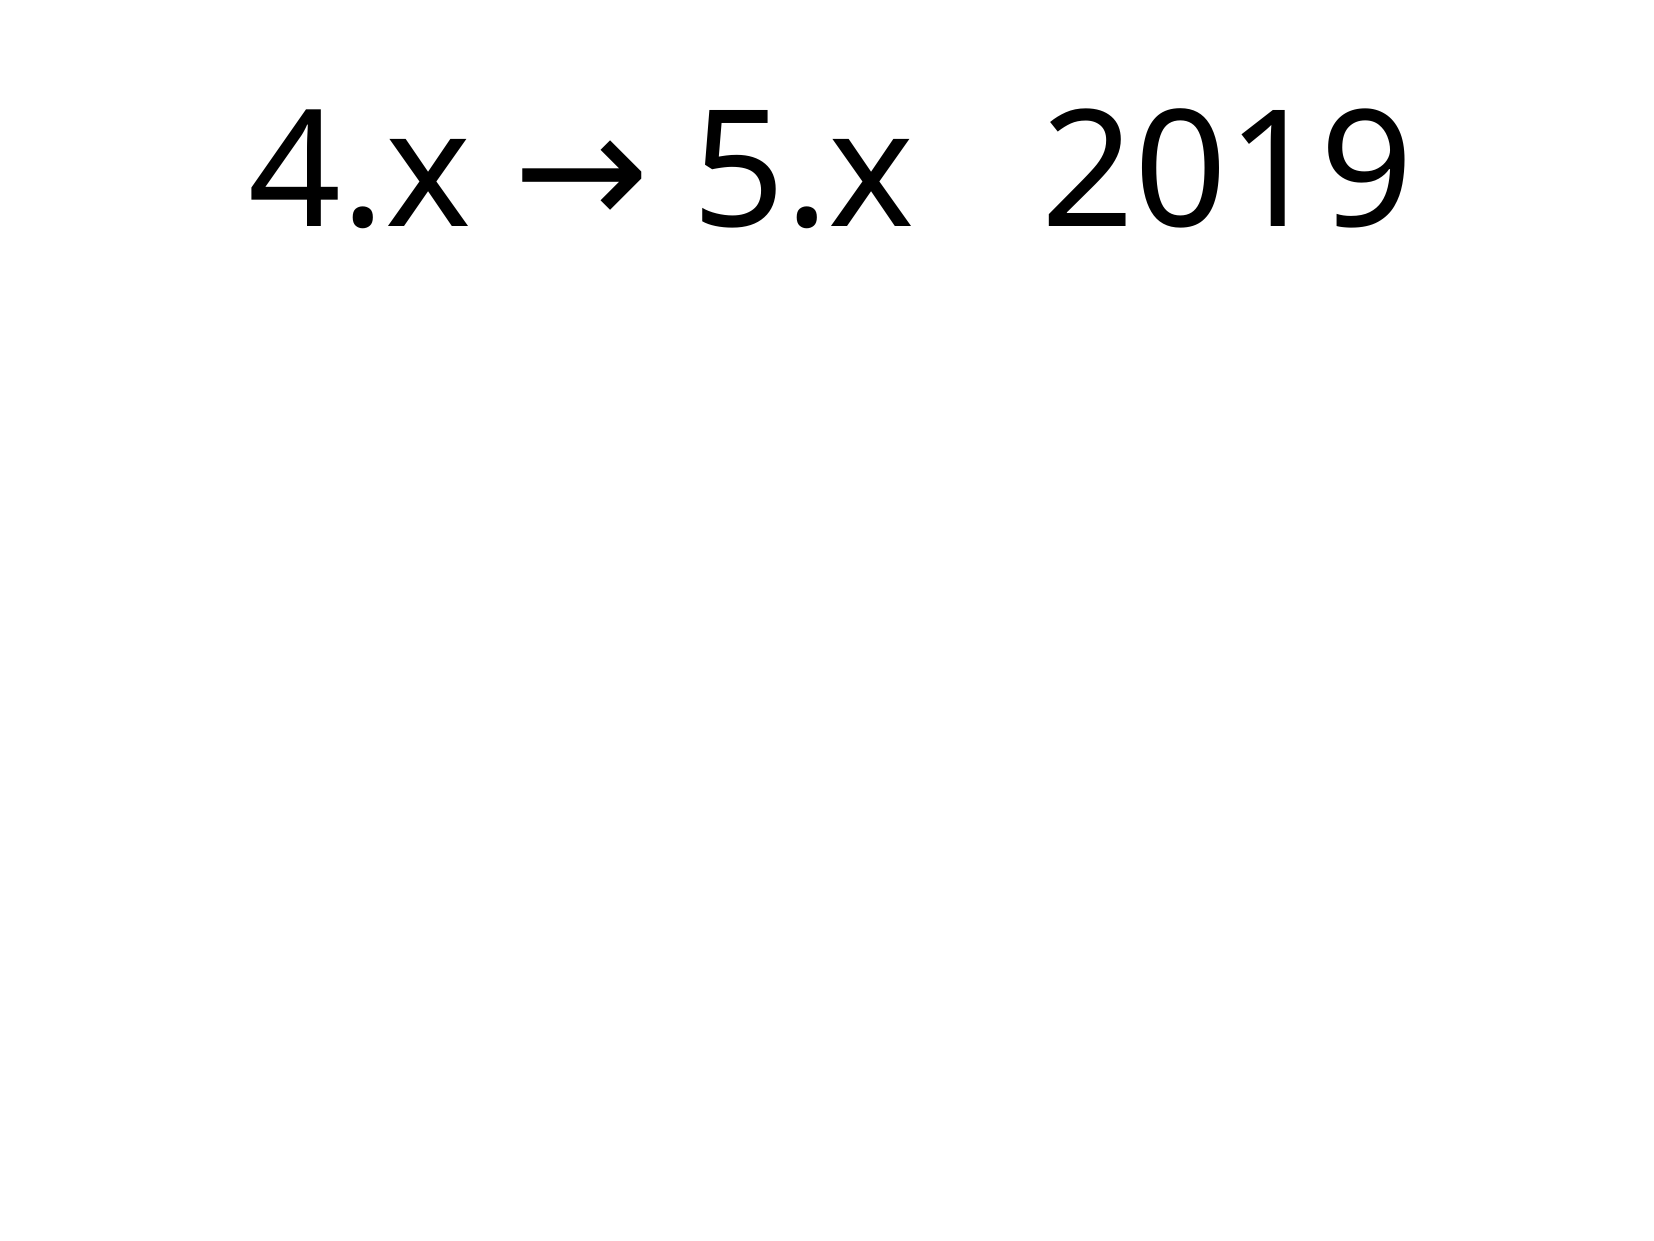

4.x → 5.x 2019
2.6.20 to 2.6.24-rc8